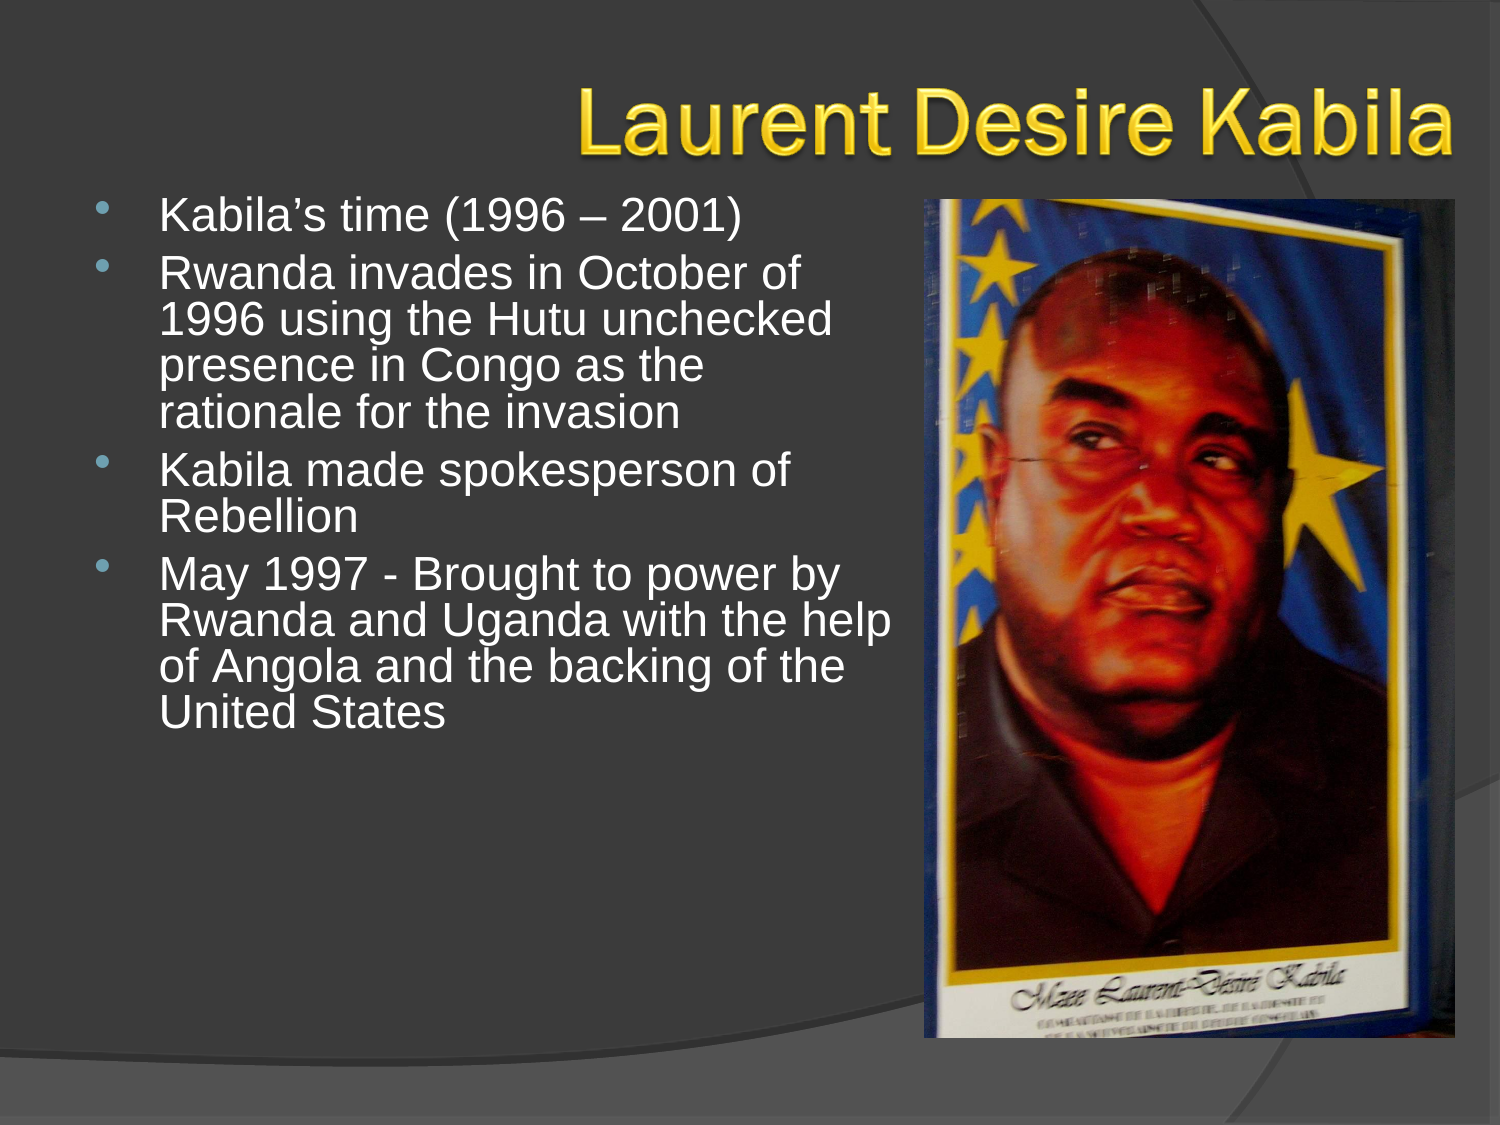

# Kabila’s time (1996 – 2001)
Rwanda invades in October of 1996 using the Hutu unchecked presence in Congo as the rationale for the invasion
Kabila made spokesperson of Rebellion
May 1997 - Brought to power by Rwanda and Uganda with the help of Angola and the backing of the United States